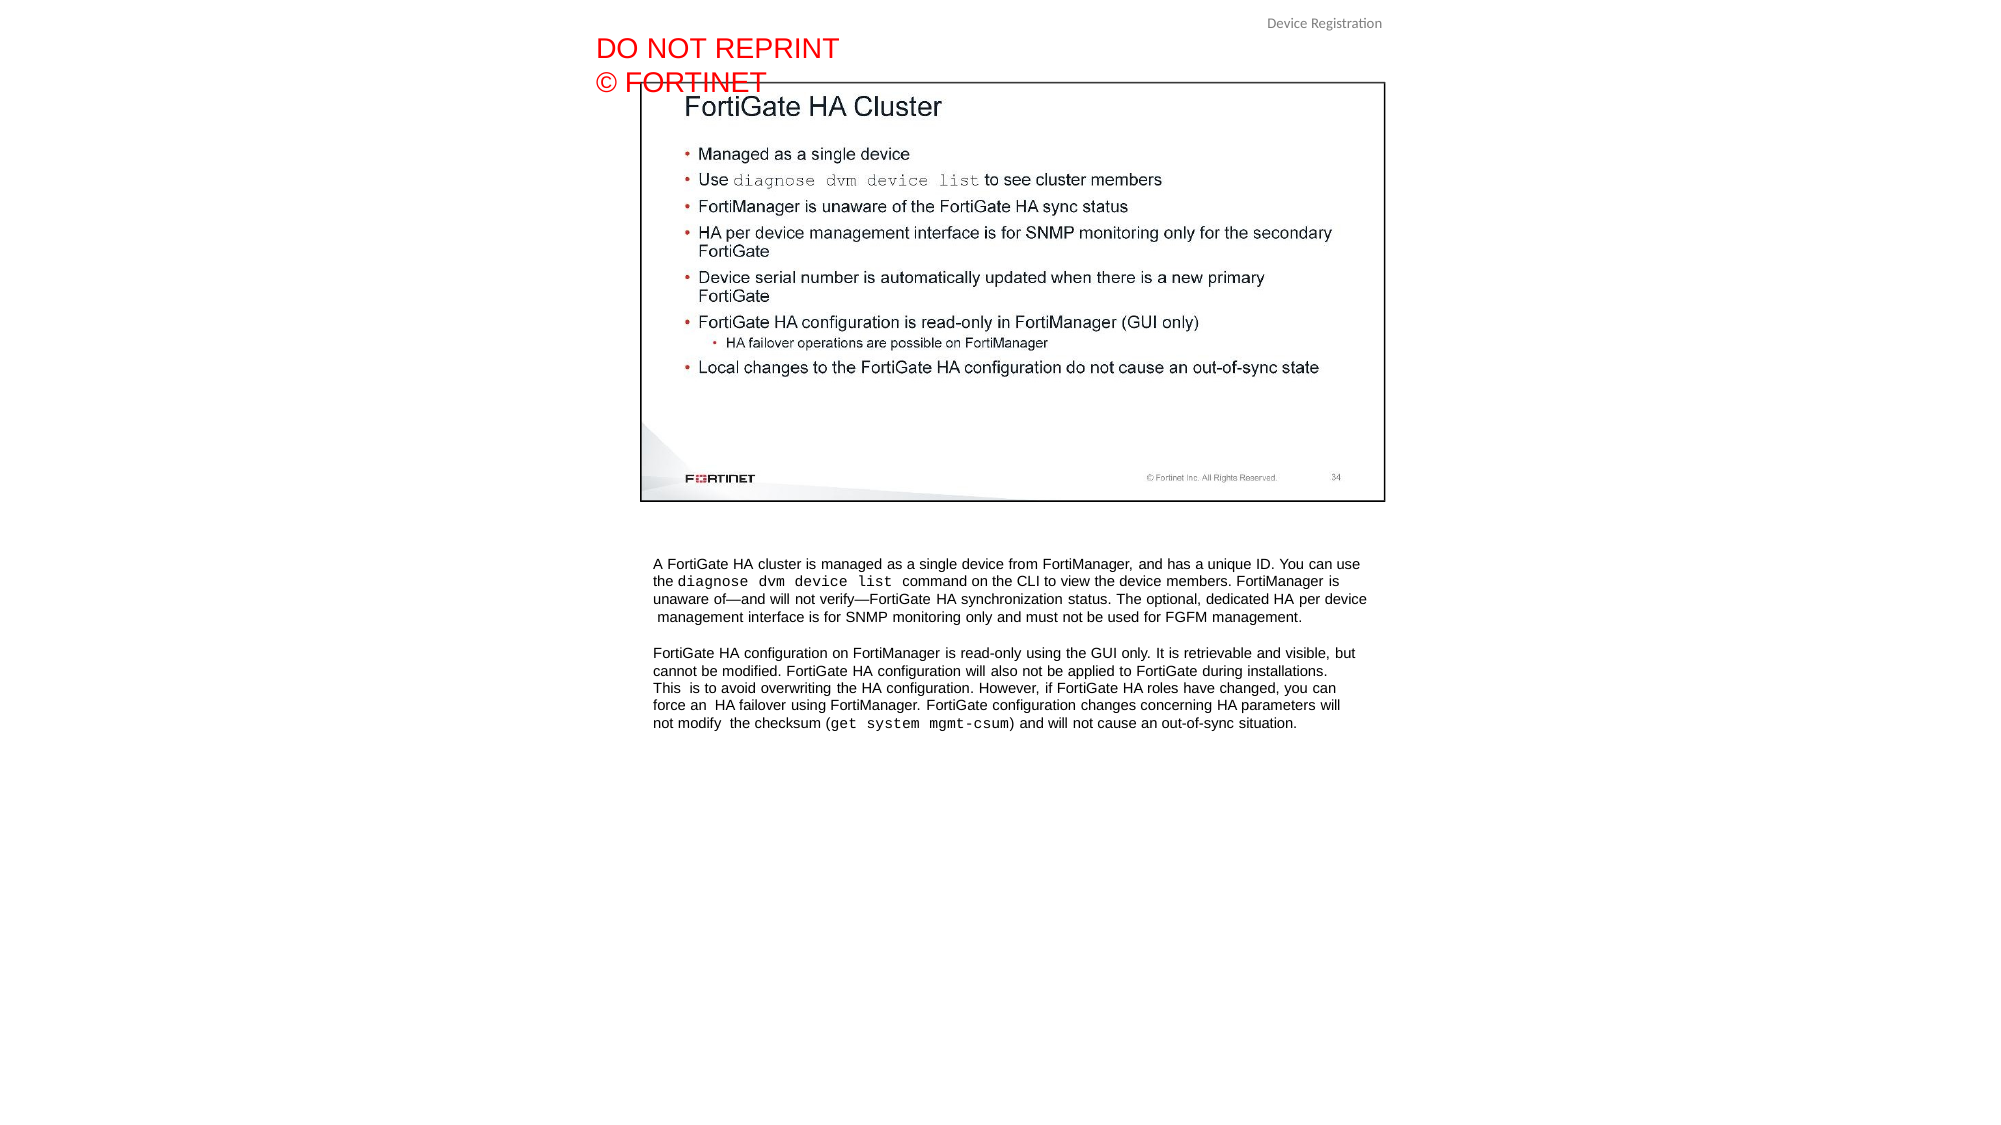

Device Registration
DO NOT REPRINT
© FORTINET
A FortiGate HA cluster is managed as a single device from FortiManager, and has a unique ID. You can use the diagnose dvm device list command on the CLI to view the device members. FortiManager is unaware of—and will not verify—FortiGate HA synchronization status. The optional, dedicated HA per device management interface is for SNMP monitoring only and must not be used for FGFM management.
FortiGate HA configuration on FortiManager is read-only using the GUI only. It is retrievable and visible, but cannot be modified. FortiGate HA configuration will also not be applied to FortiGate during installations. This is to avoid overwriting the HA configuration. However, if FortiGate HA roles have changed, you can force an HA failover using FortiManager. FortiGate configuration changes concerning HA parameters will not modify the checksum (get system mgmt-csum) and will not cause an out-of-sync situation.
FortiManager 6.2 Study Guide